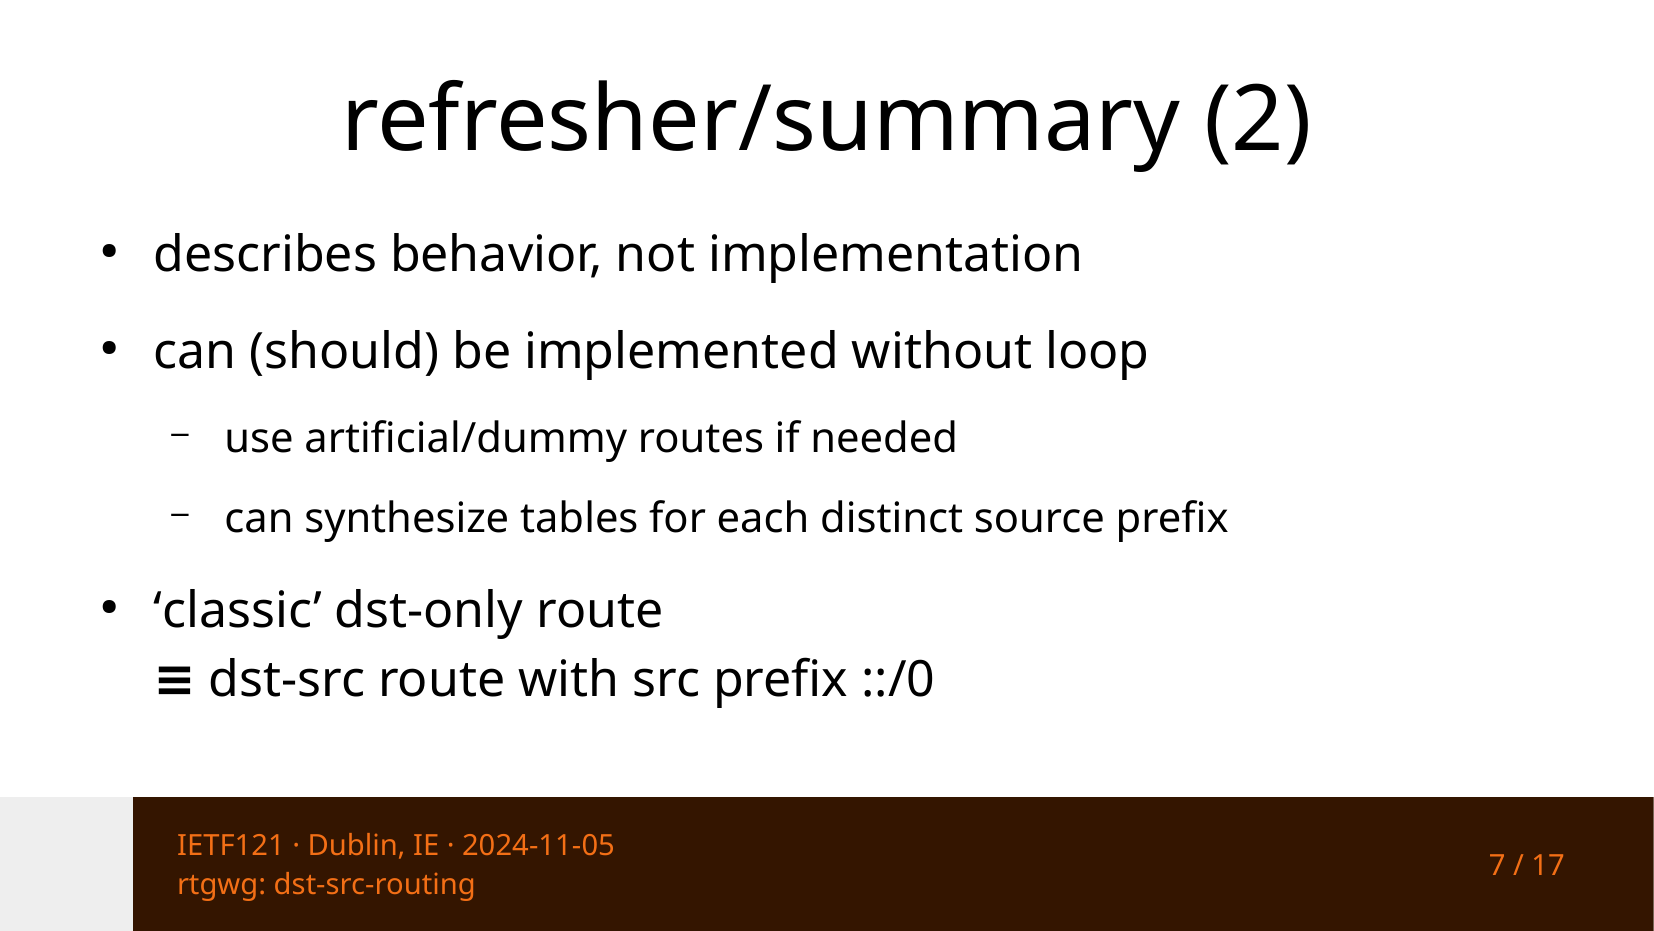

# refresher/summary (2)
describes behavior, not implementation
can (should) be implemented without loop
use artificial/dummy routes if needed
can synthesize tables for each distinct source prefix
‘classic’ dst-only route
≡ dst-src route with src prefix ::/0
SiNOG7 · Ljubljana
7